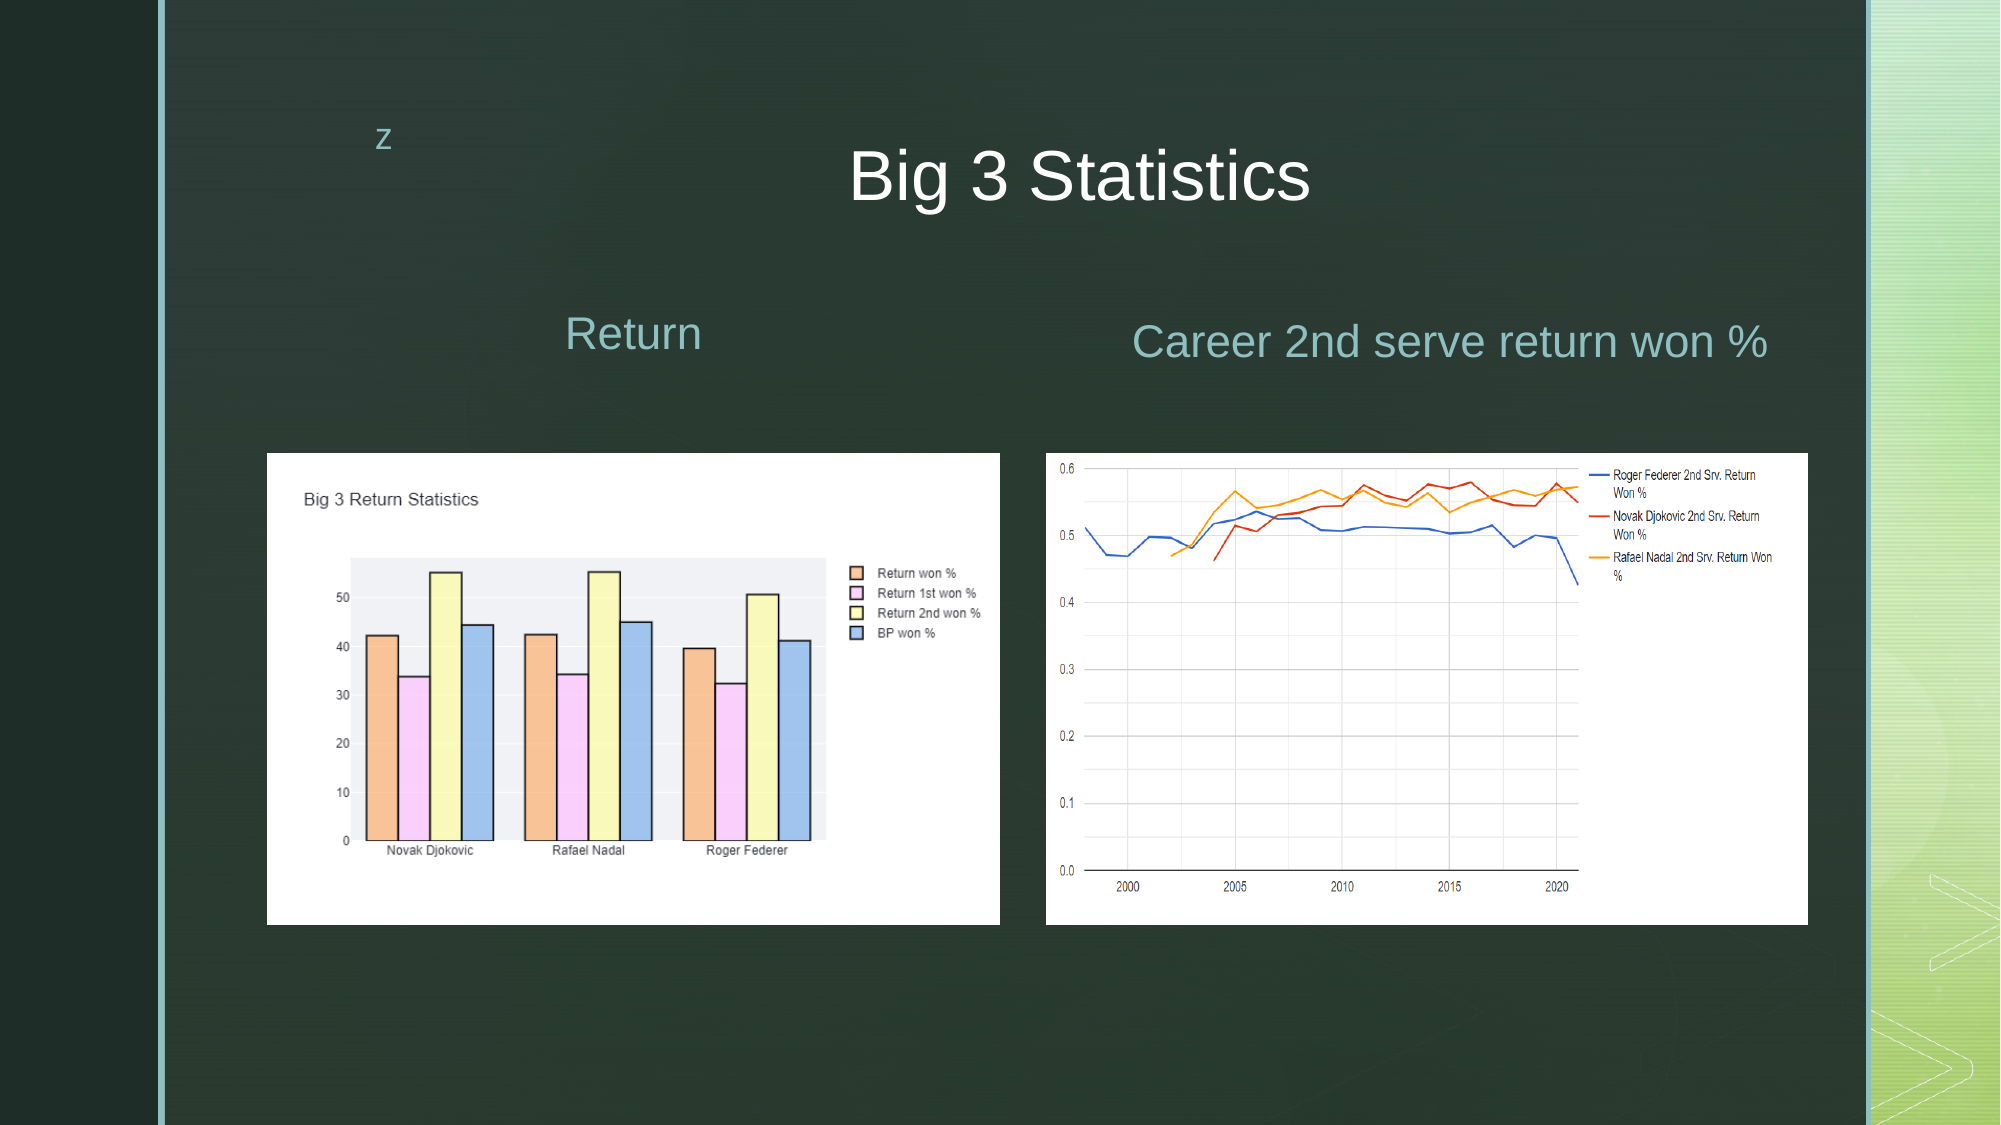

# Big 3 Statistics
Return
Career 2nd serve return won %